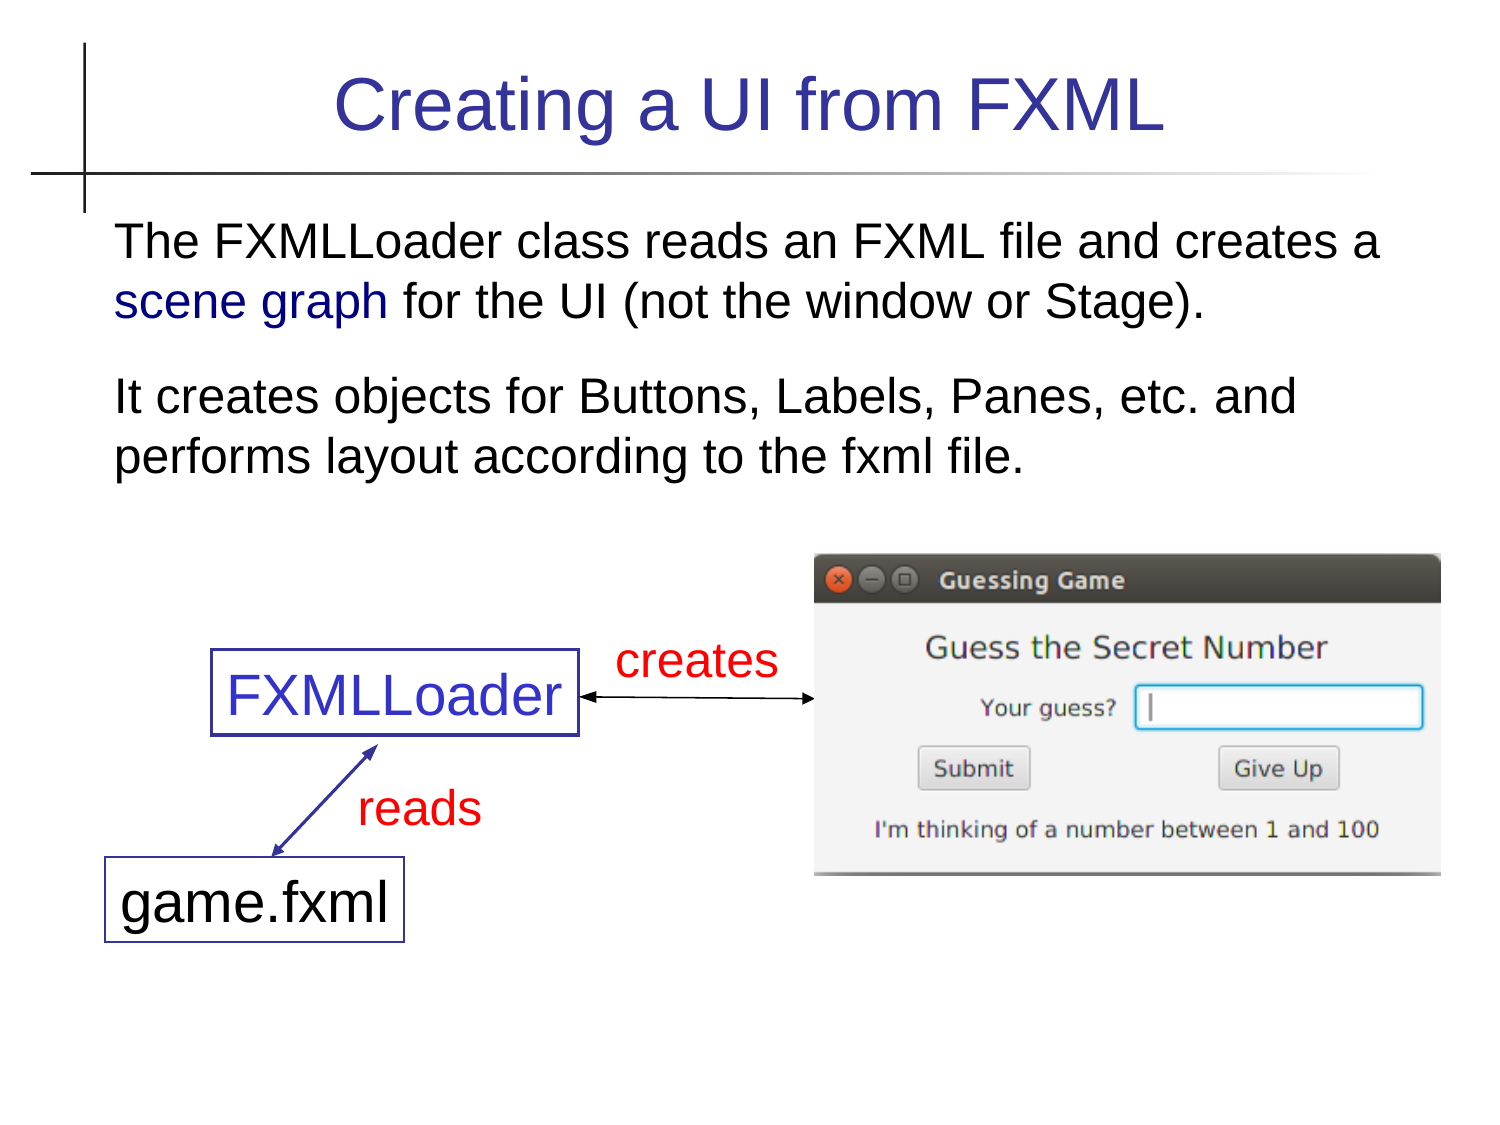

# Creating a UI from FXML
The FXMLLoader class reads an FXML file and creates a scene graph for the UI (not the window or Stage).
It creates objects for Buttons, Labels, Panes, etc. and performs layout according to the fxml file.
creates
FXMLLoader
reads
game.fxml